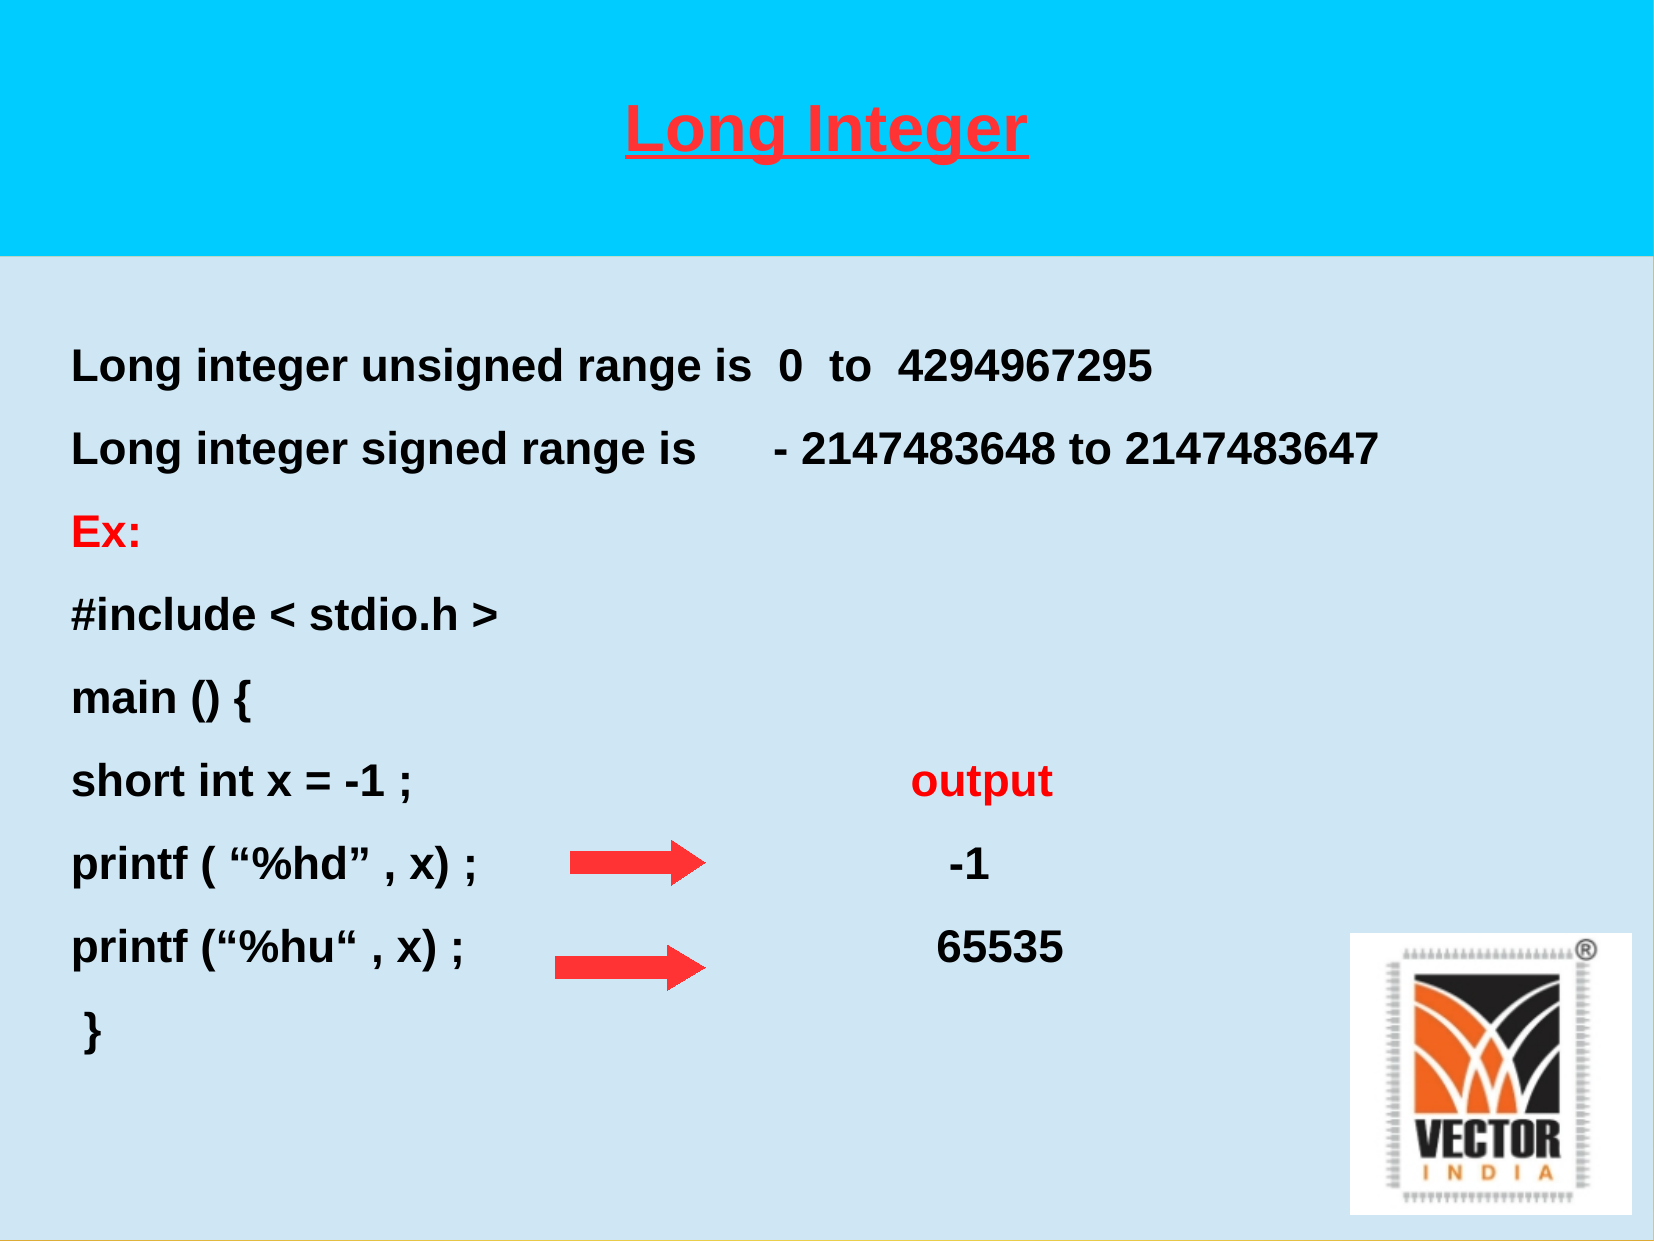

# Long Integer
Long integer unsigned range is 0 to 4294967295
Long integer signed range is - 2147483648 to 2147483647
Ex:
#include < stdio.h >
main () {
short int x = -1 ; output
printf ( “%hd” , x) ; -1
printf (“%hu“ , x) ; 65535
 }